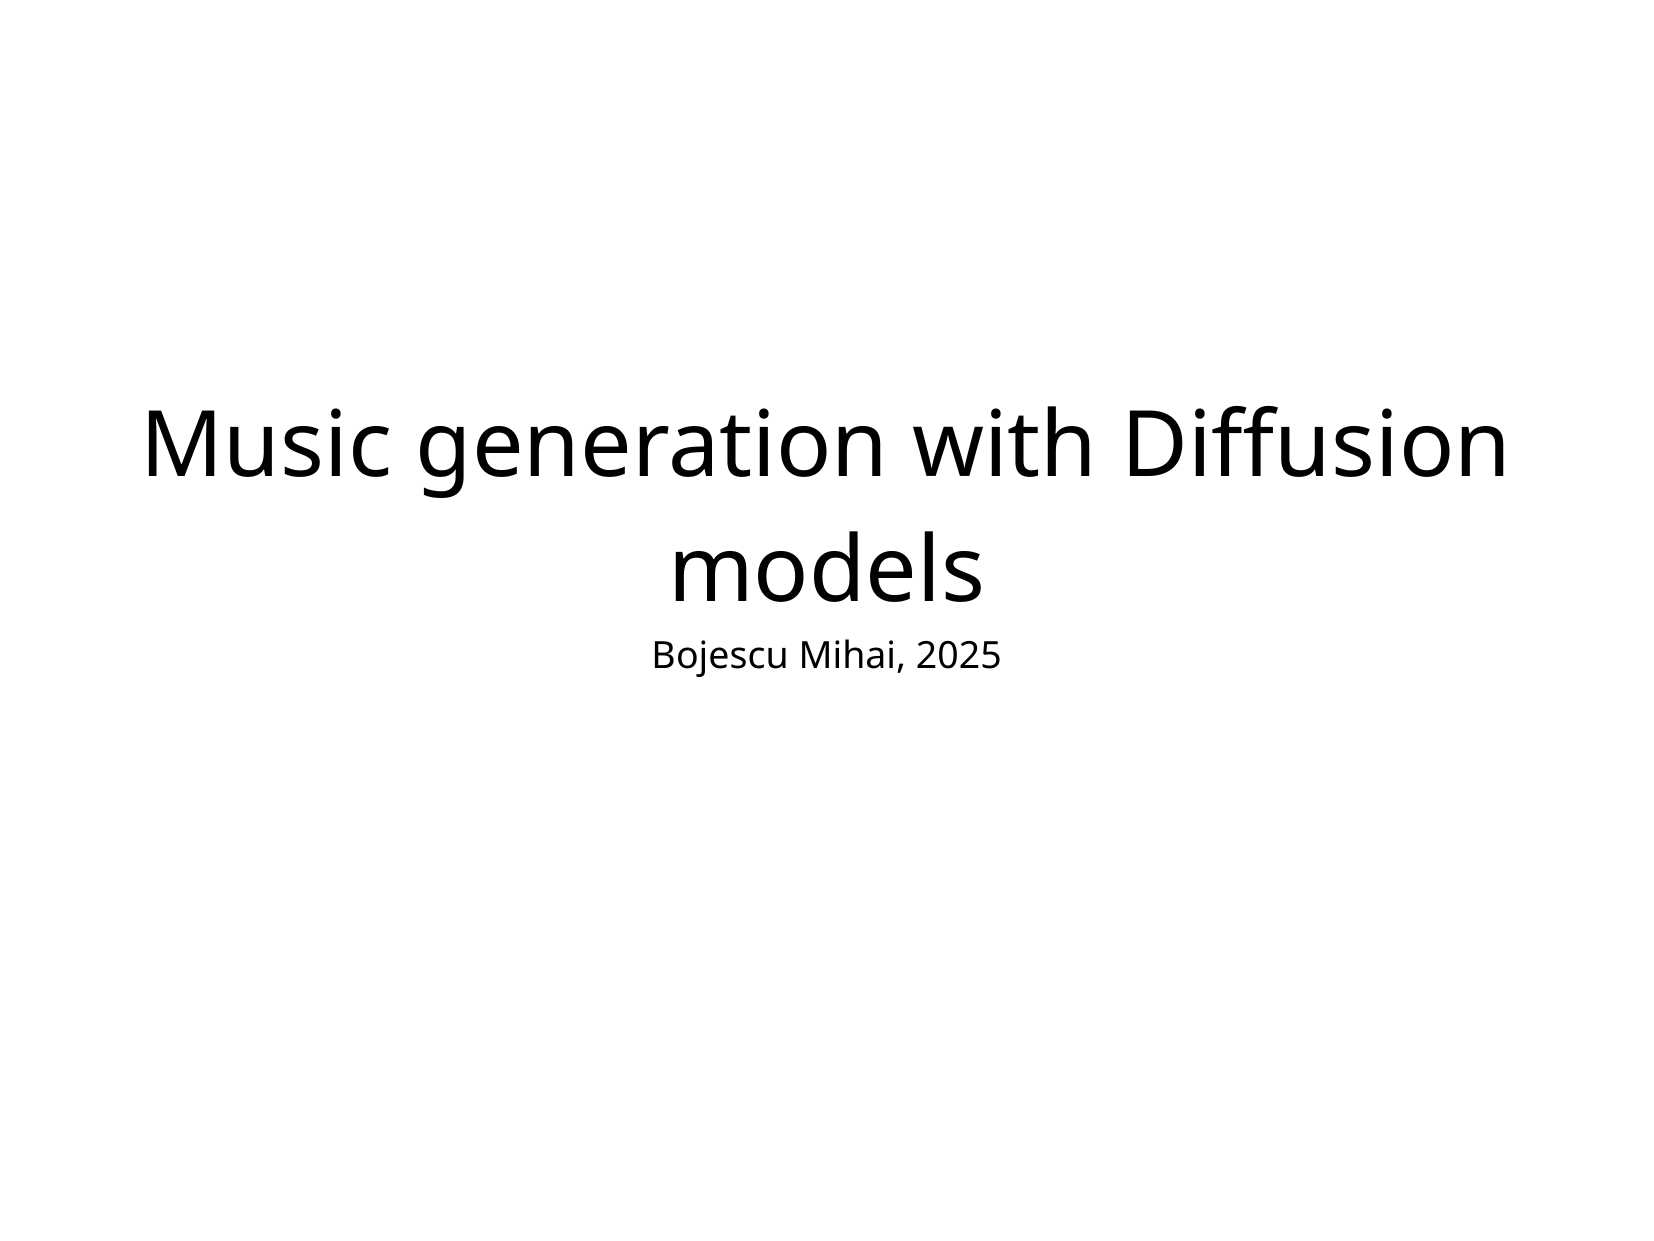

# Music generation with Diffusion models
Bojescu Mihai, 2025